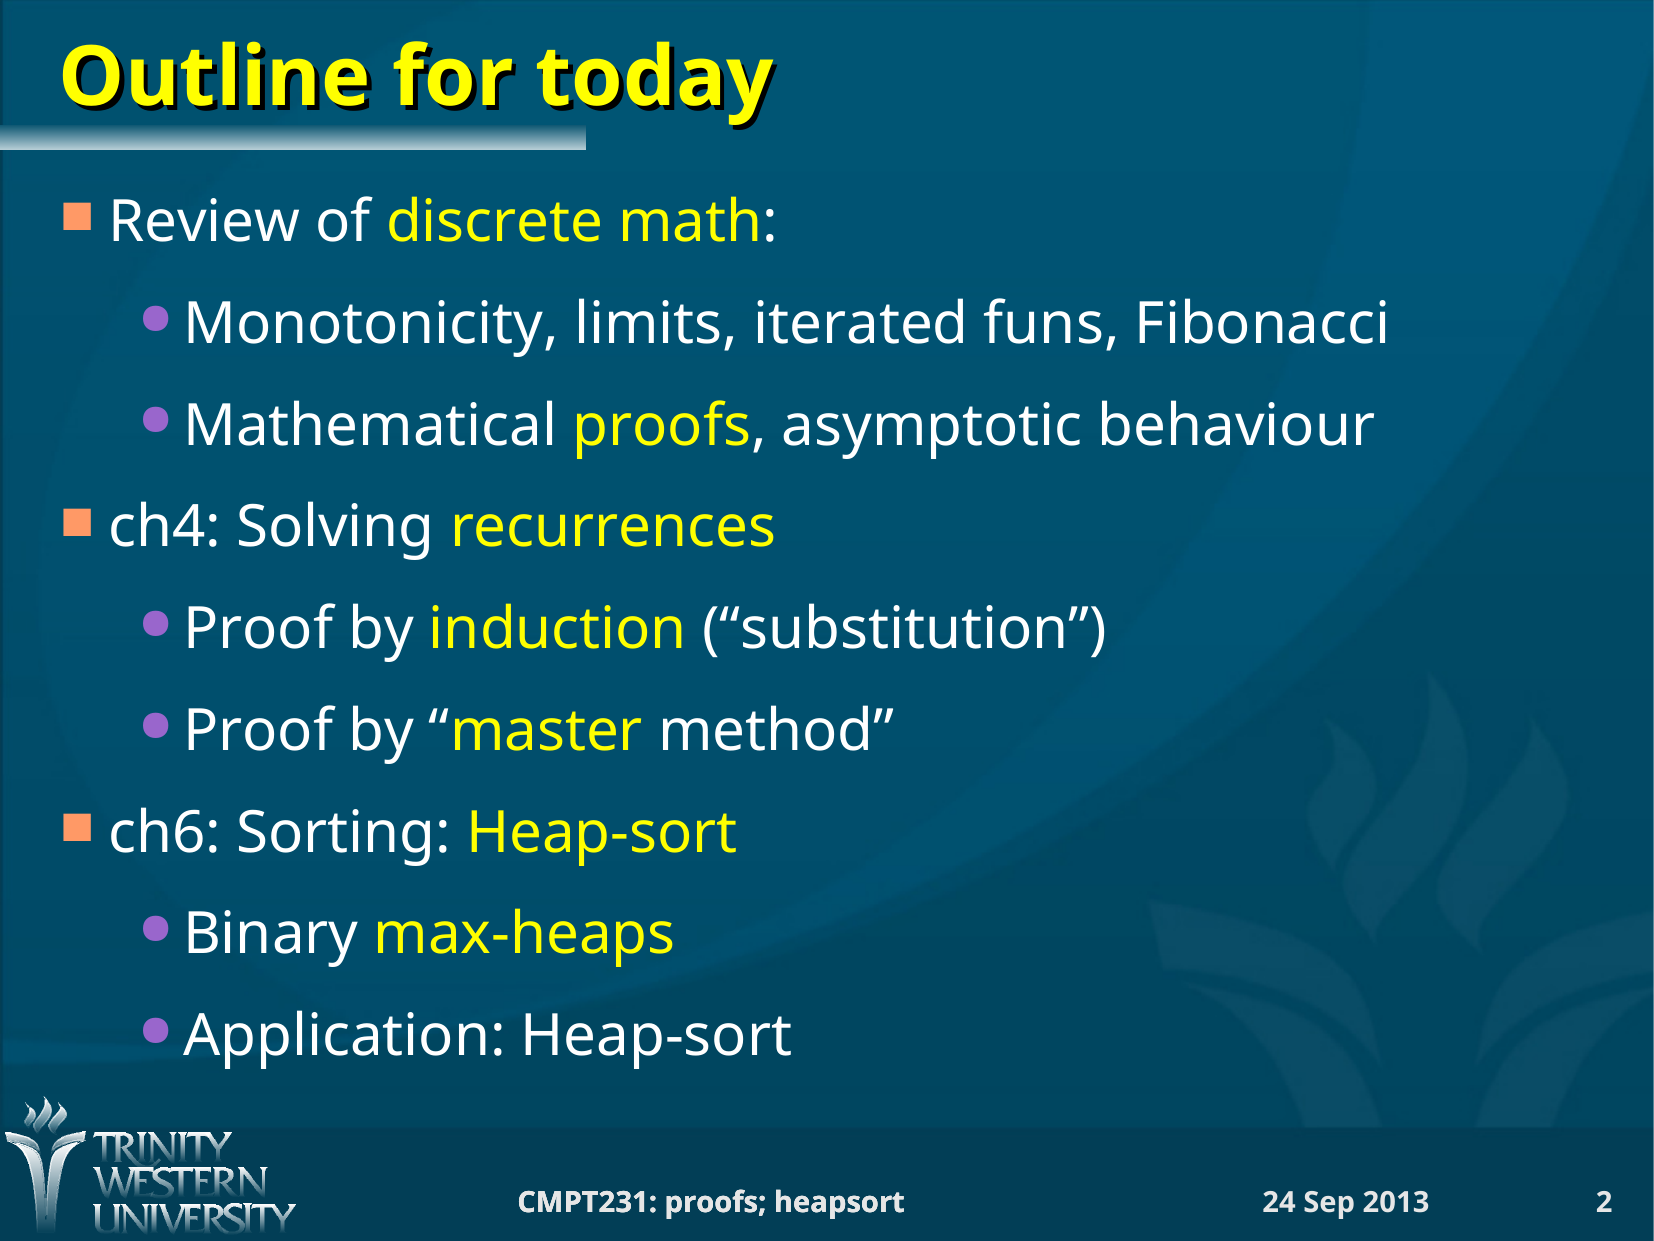

# Outline for today
Review of discrete math:
Monotonicity, limits, iterated funs, Fibonacci
Mathematical proofs, asymptotic behaviour
ch4: Solving recurrences
Proof by induction (“substitution”)
Proof by “master method”
ch6: Sorting: Heap-sort
Binary max-heaps
Application: Heap-sort
CMPT231: proofs; heapsort
24 Sep 2013
2